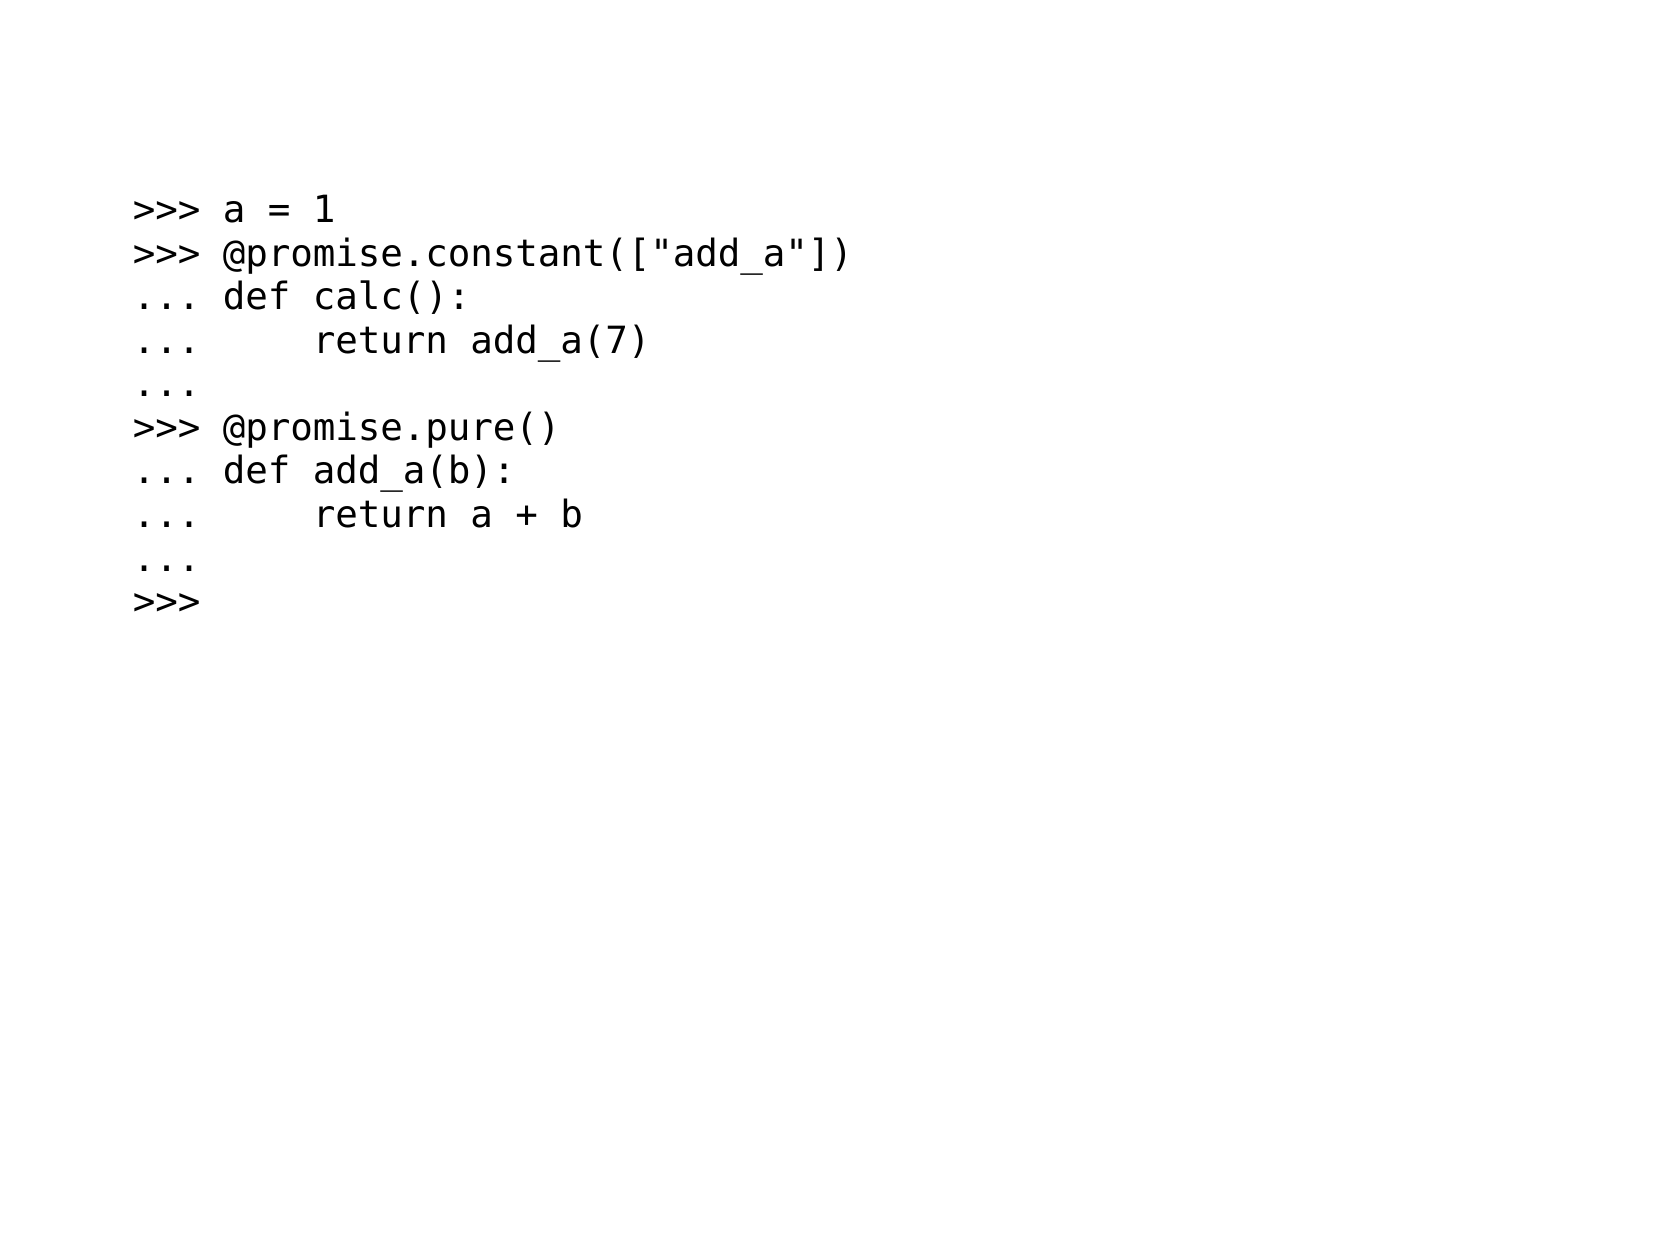

>>> a = 1
>>> @promise.constant(["add_a"])
... def calc():
... return add_a(7)
...
>>> @promise.pure()
... def add_a(b):
... return a + b
...
>>>